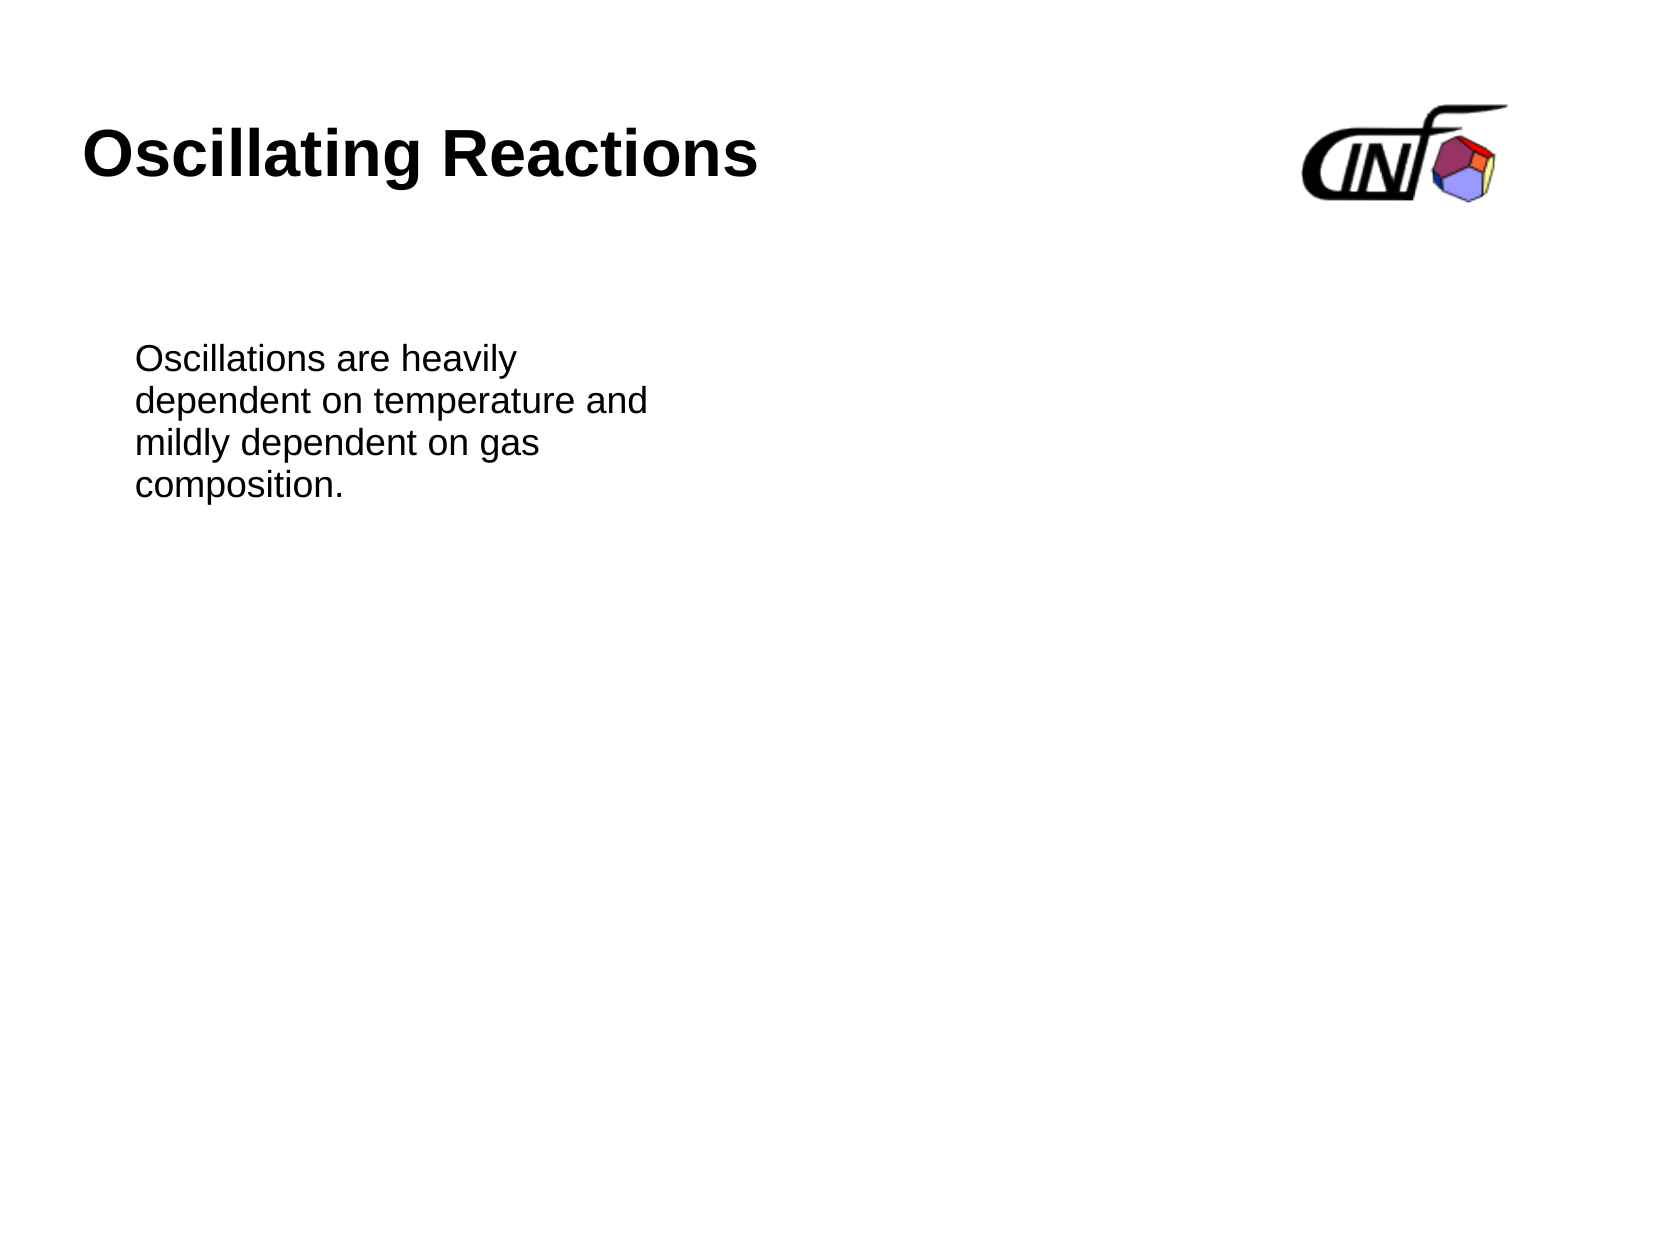

# Oscillating Reactions
Oscillations are heavily dependent on temperature and mildly dependent on gas composition.